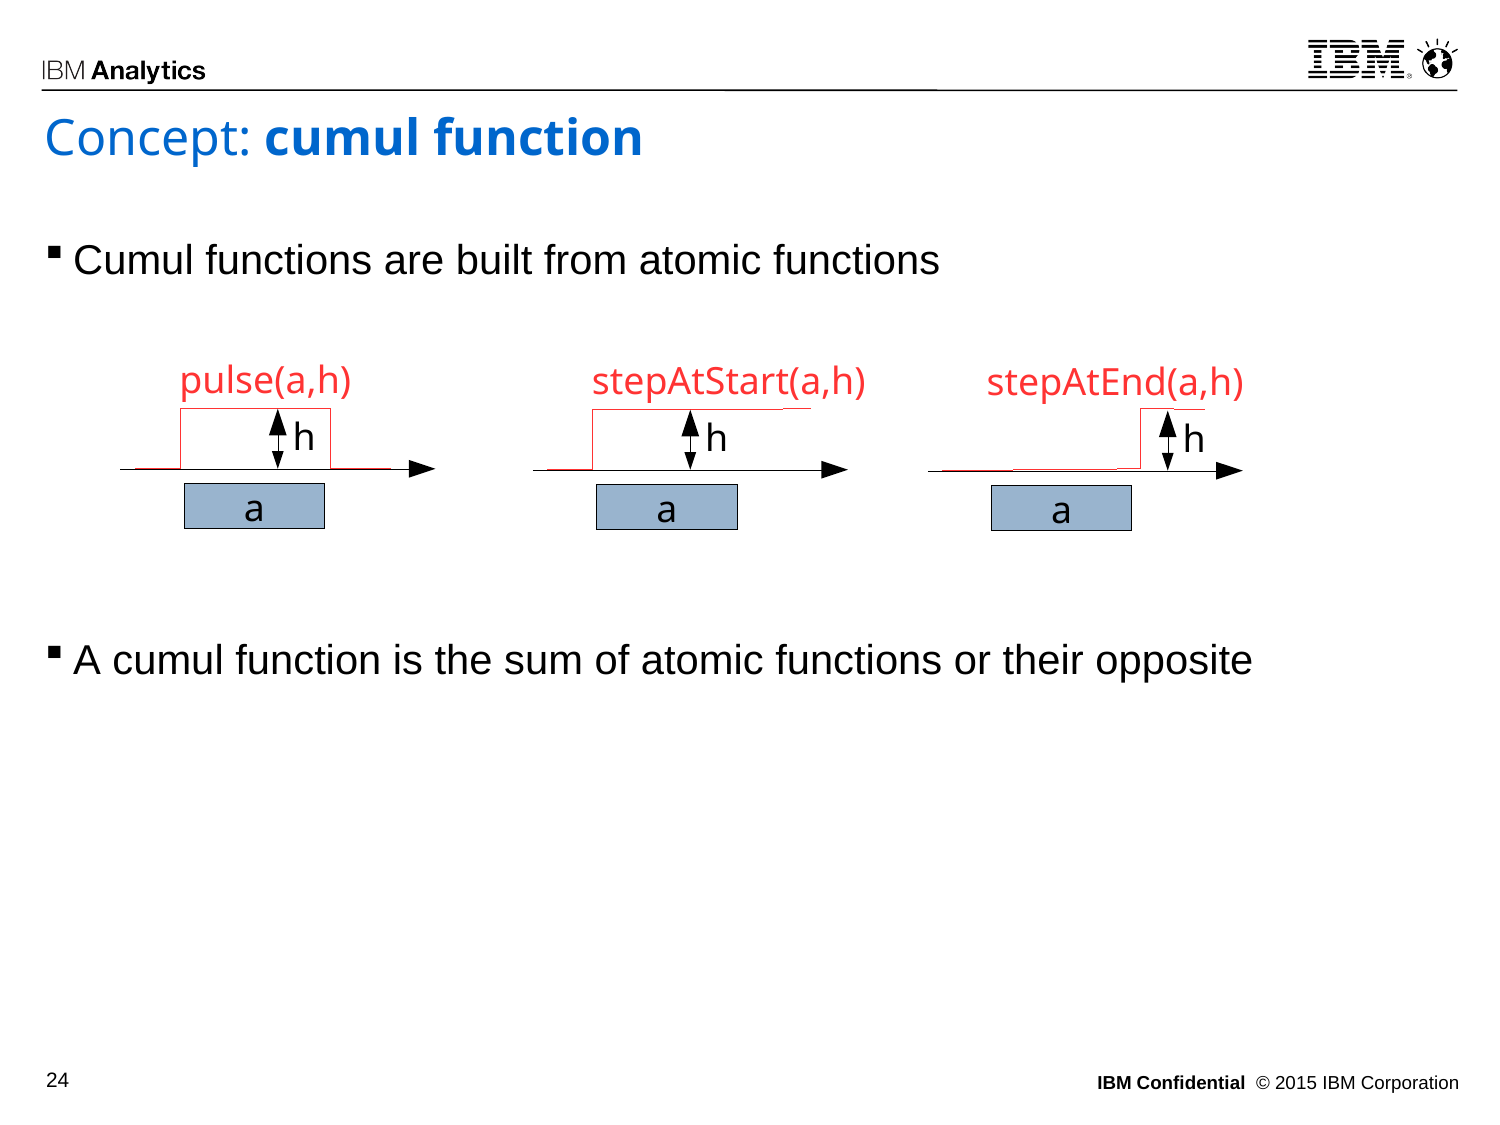

# Concept: cumul function
Cumul functions are built from atomic functions
A cumul function is the sum of atomic functions or their opposite
pulse(a,h)
stepAtStart(a,h)
stepAtEnd(a,h)
h
h
h
a
a
a